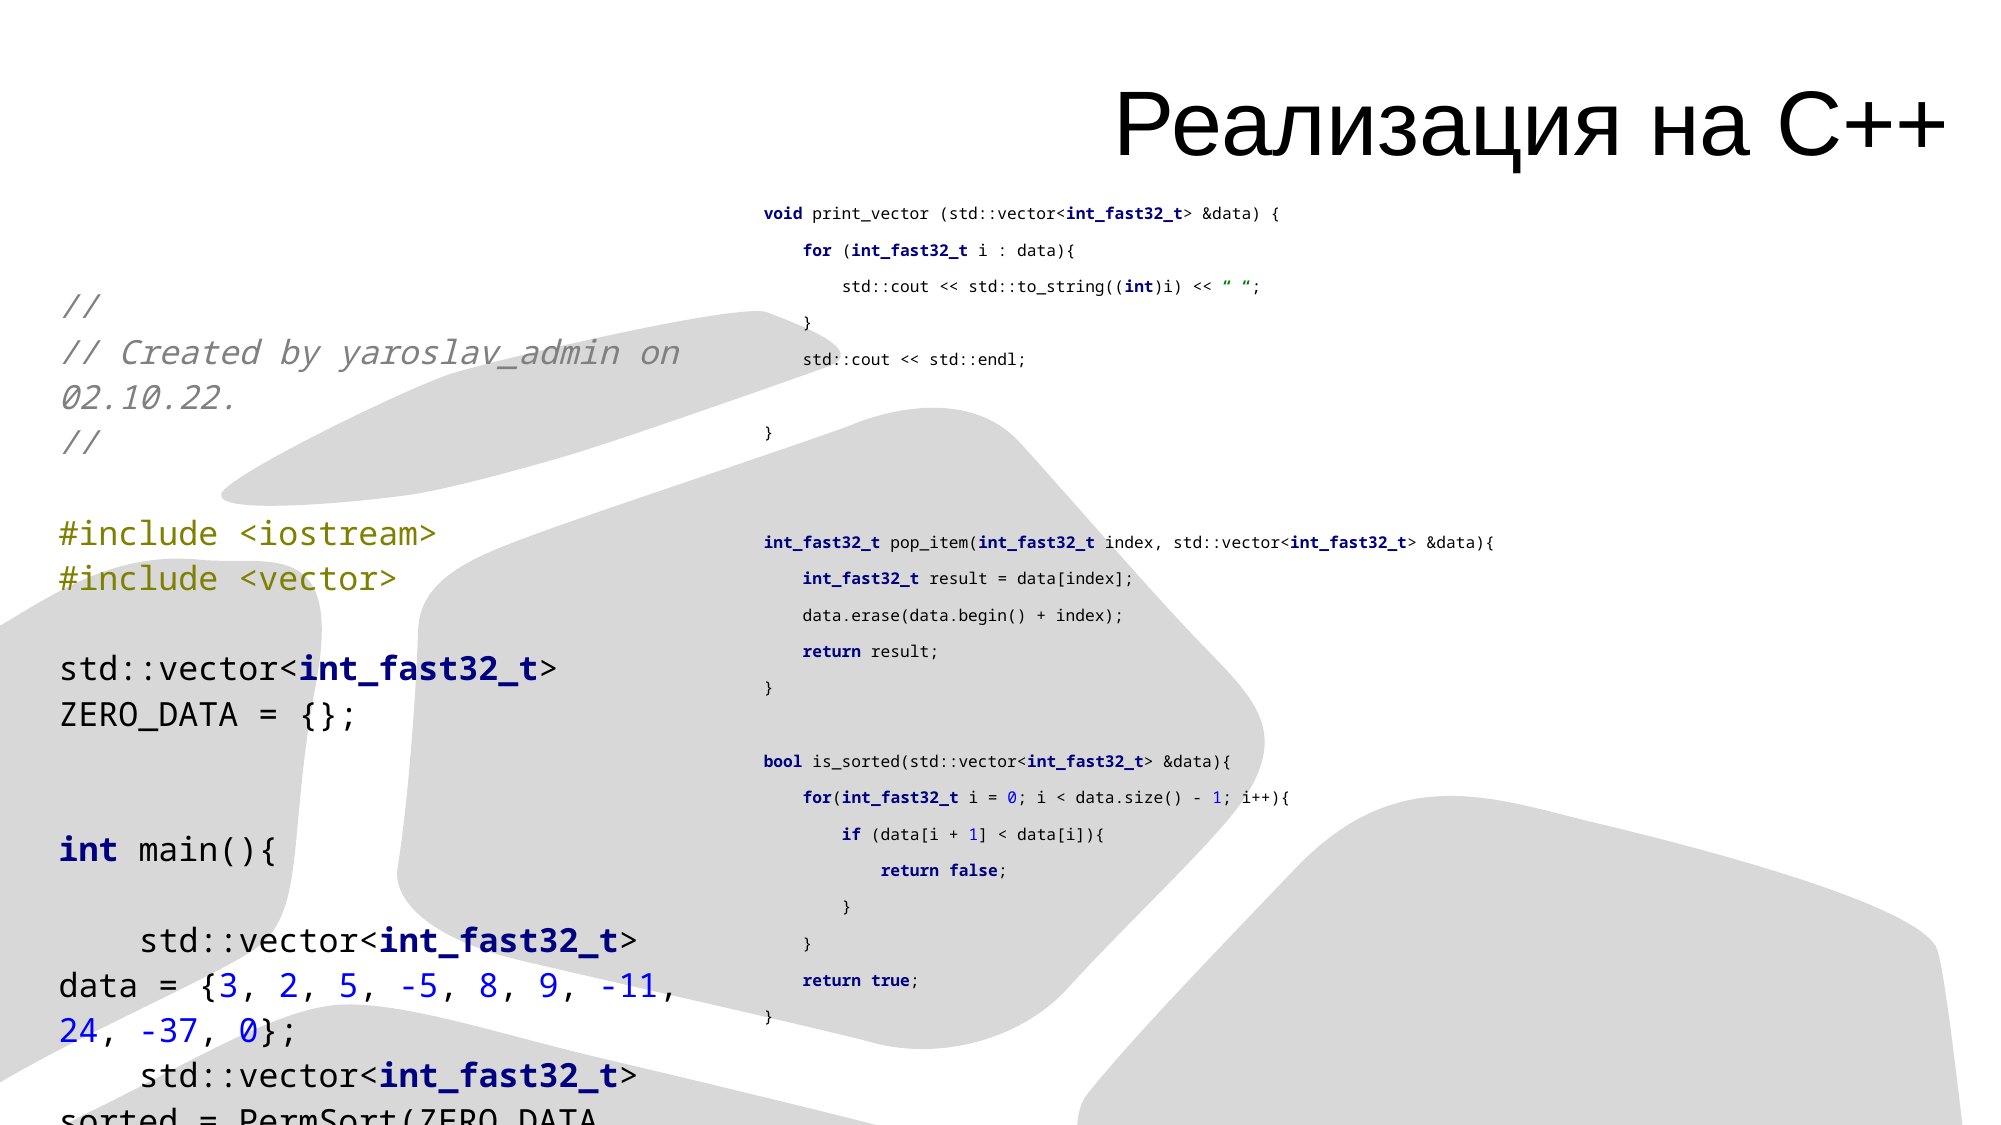

# Реализация на C++
void print_vector (std::vector<int_fast32_t> &data) {
 for (int_fast32_t i : data){
 std::cout << std::to_string((int)i) << “ “;
 }
 std::cout << std::endl;
}
int_fast32_t pop_item(int_fast32_t index, std::vector<int_fast32_t> &data){
 int_fast32_t result = data[index];
 data.erase(data.begin() + index);
 return result;
}
bool is_sorted(std::vector<int_fast32_t> &data){
 for(int_fast32_t i = 0; i < data.size() - 1; i++){
 if (data[i + 1] < data[i]){
 return false;
 }
 }
 return true;
}
//
// Created by yaroslav_admin on 02.10.22.
//
#include <iostream>
#include <vector>
std::vector<int_fast32_t> ZERO_DATA = {};
int main(){
 std::vector<int_fast32_t>
data = {3, 2, 5, -5, 8, 9, -11, 24, -37, 0};
 std::vector<int_fast32_t> sorted = PermSort(ZERO_DATA, data);
 print_vector(sorted);
 return 0;
}